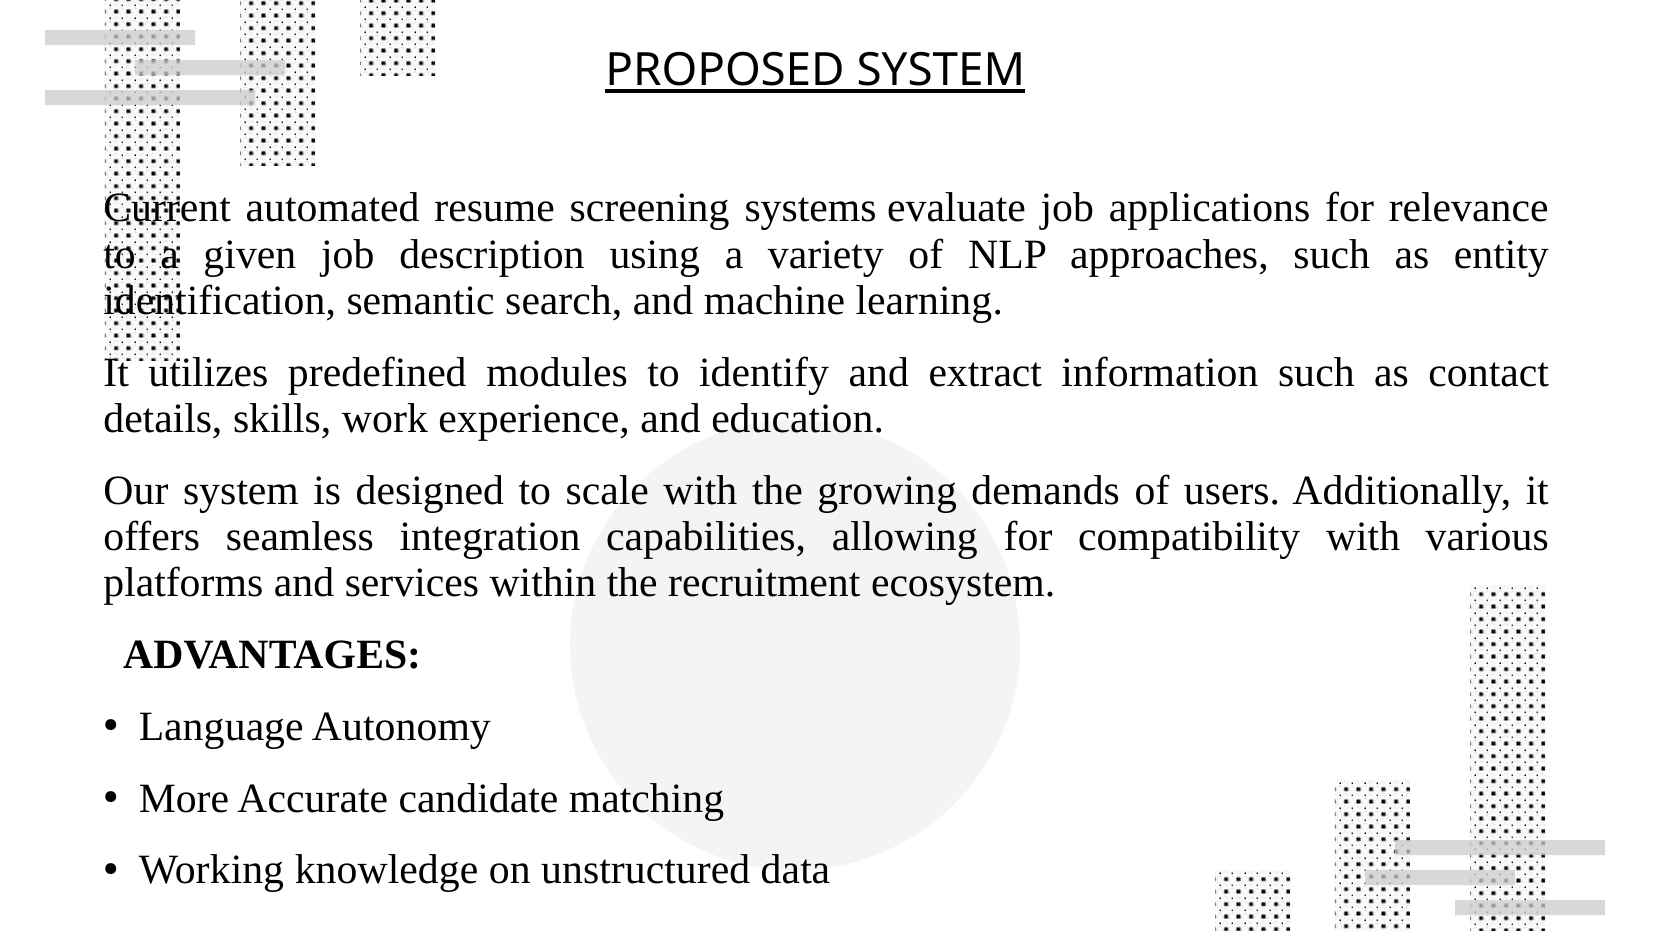

PROPOSED SYSTEM
Current automated resume screening systems evaluate job applications for relevance to a given job description using a variety of NLP approaches, such as entity identification, semantic search, and machine learning.
It utilizes predefined modules to identify and extract information such as contact details, skills, work experience, and education.
Our system is designed to scale with the growing demands of users. Additionally, it offers seamless integration capabilities, allowing for compatibility with various platforms and services within the recruitment ecosystem.
ADVANTAGES:
Language Autonomy
More Accurate candidate matching
Working knowledge on unstructured data